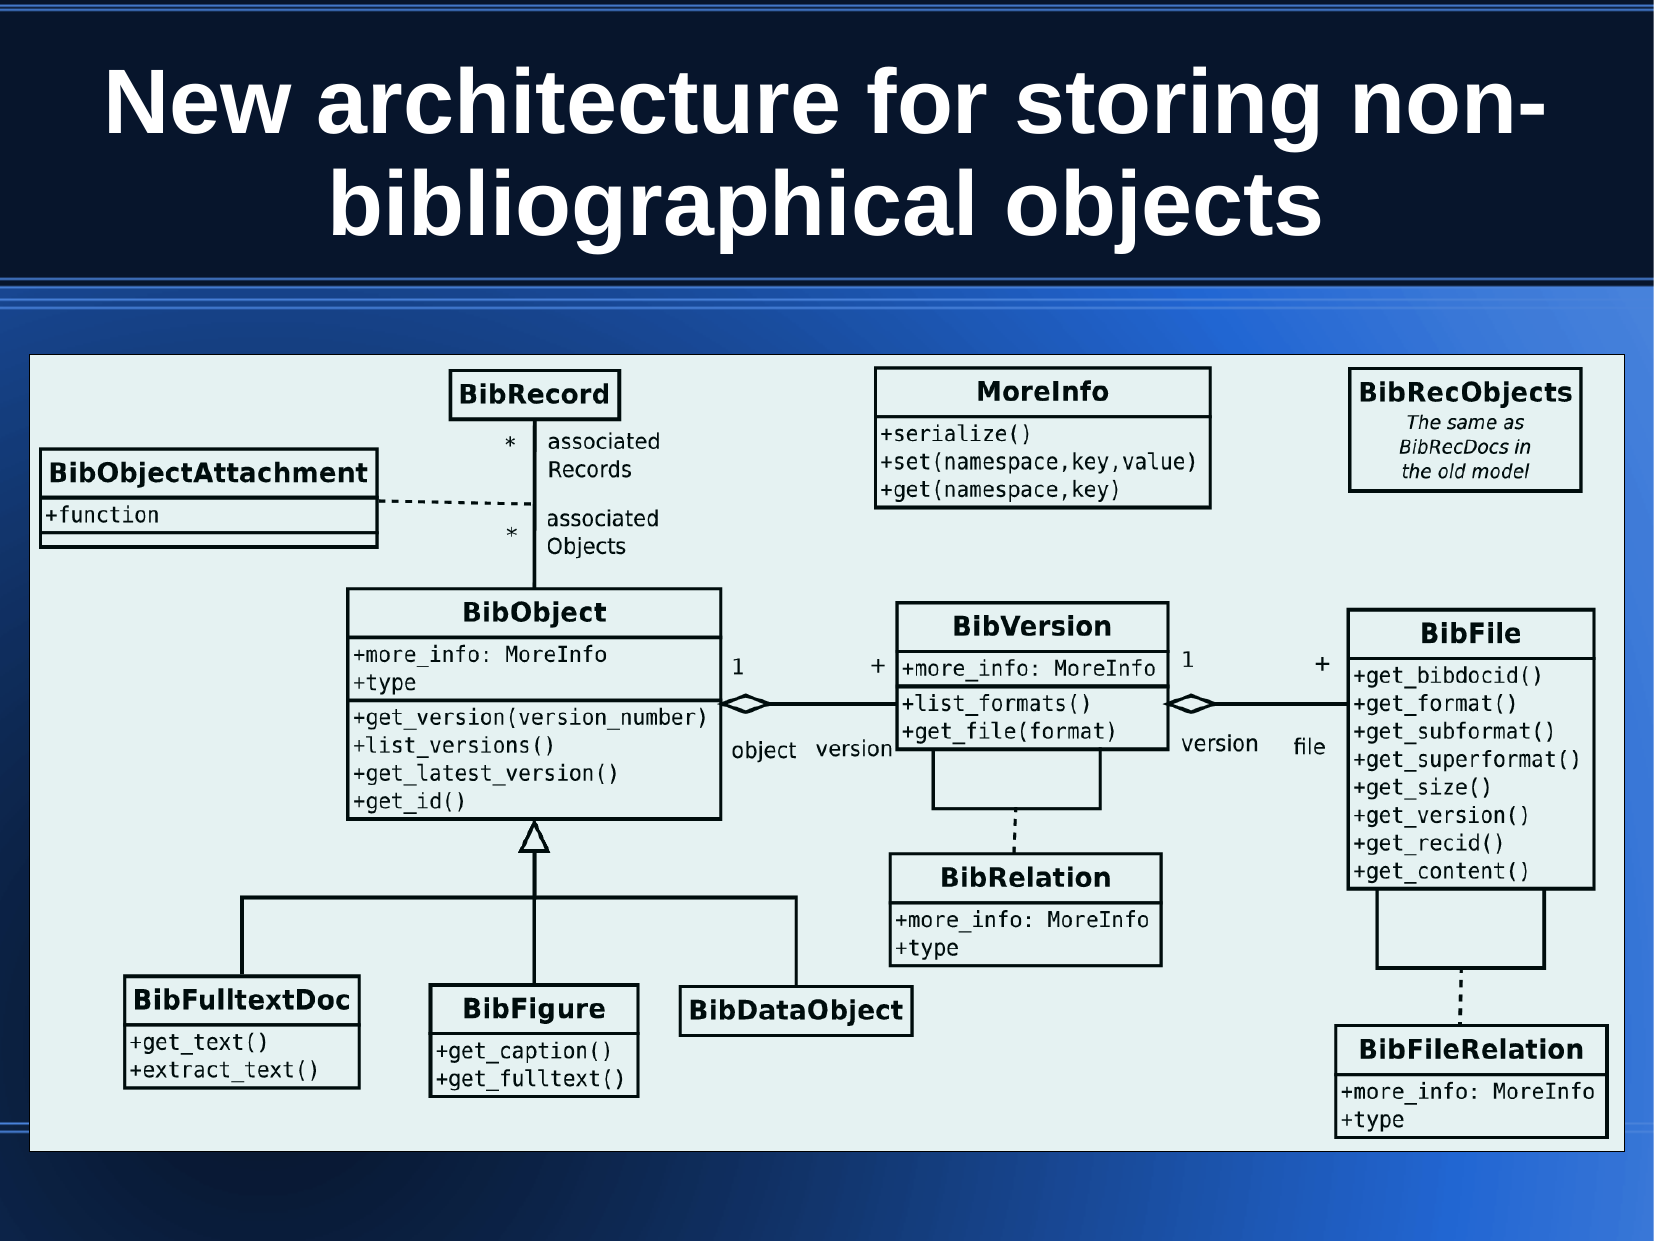

# New architecture for storing non-bibliographical objects